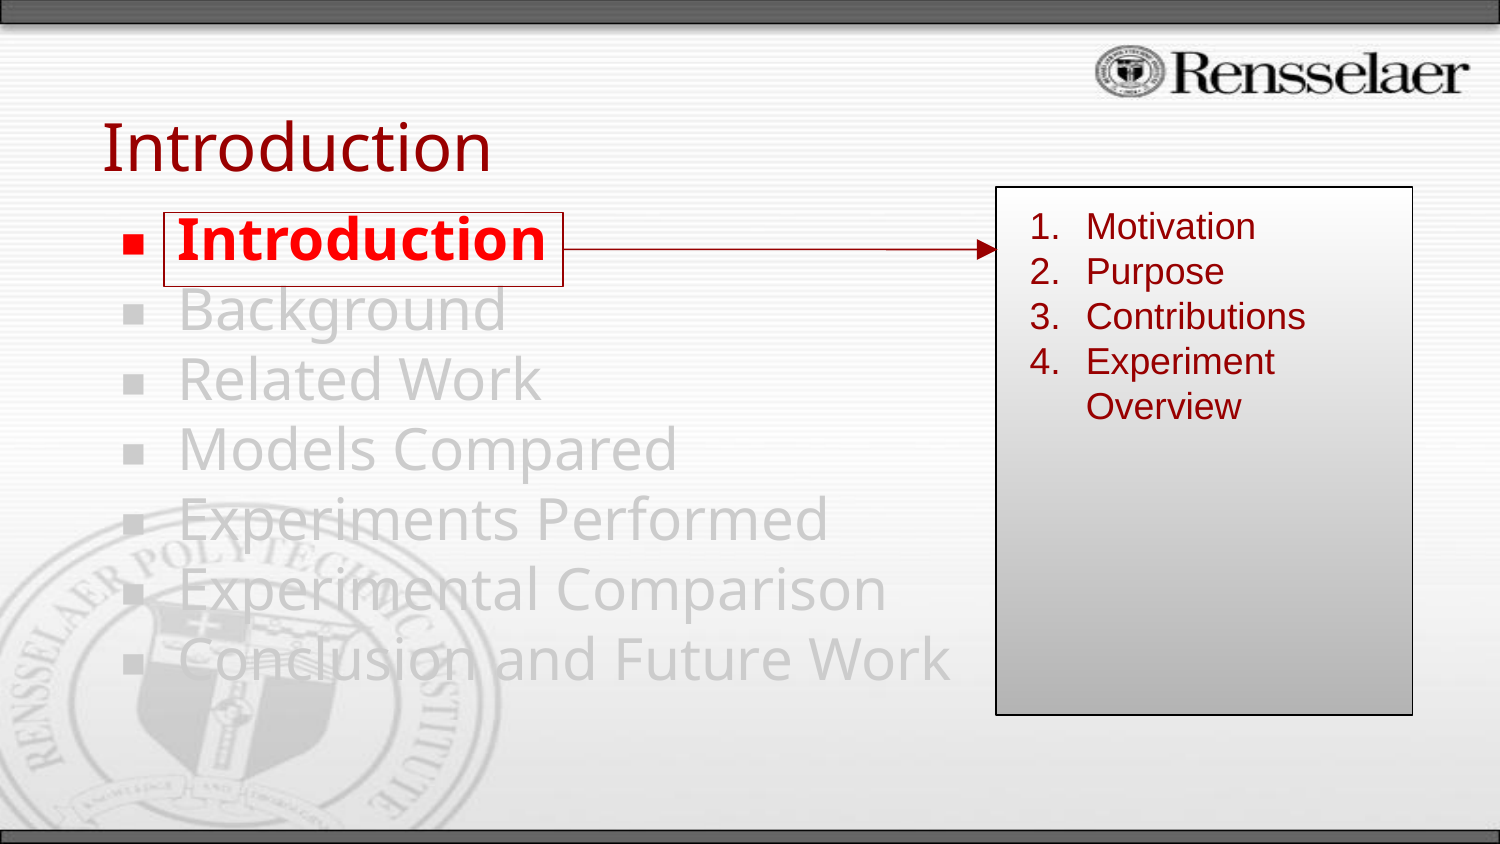

# Introduction
Introduction
Background
Related Work
Models Compared
Experiments Performed
Experimental Comparison
Conclusion and Future Work
Motivation
Purpose
Contributions
Experiment Overview